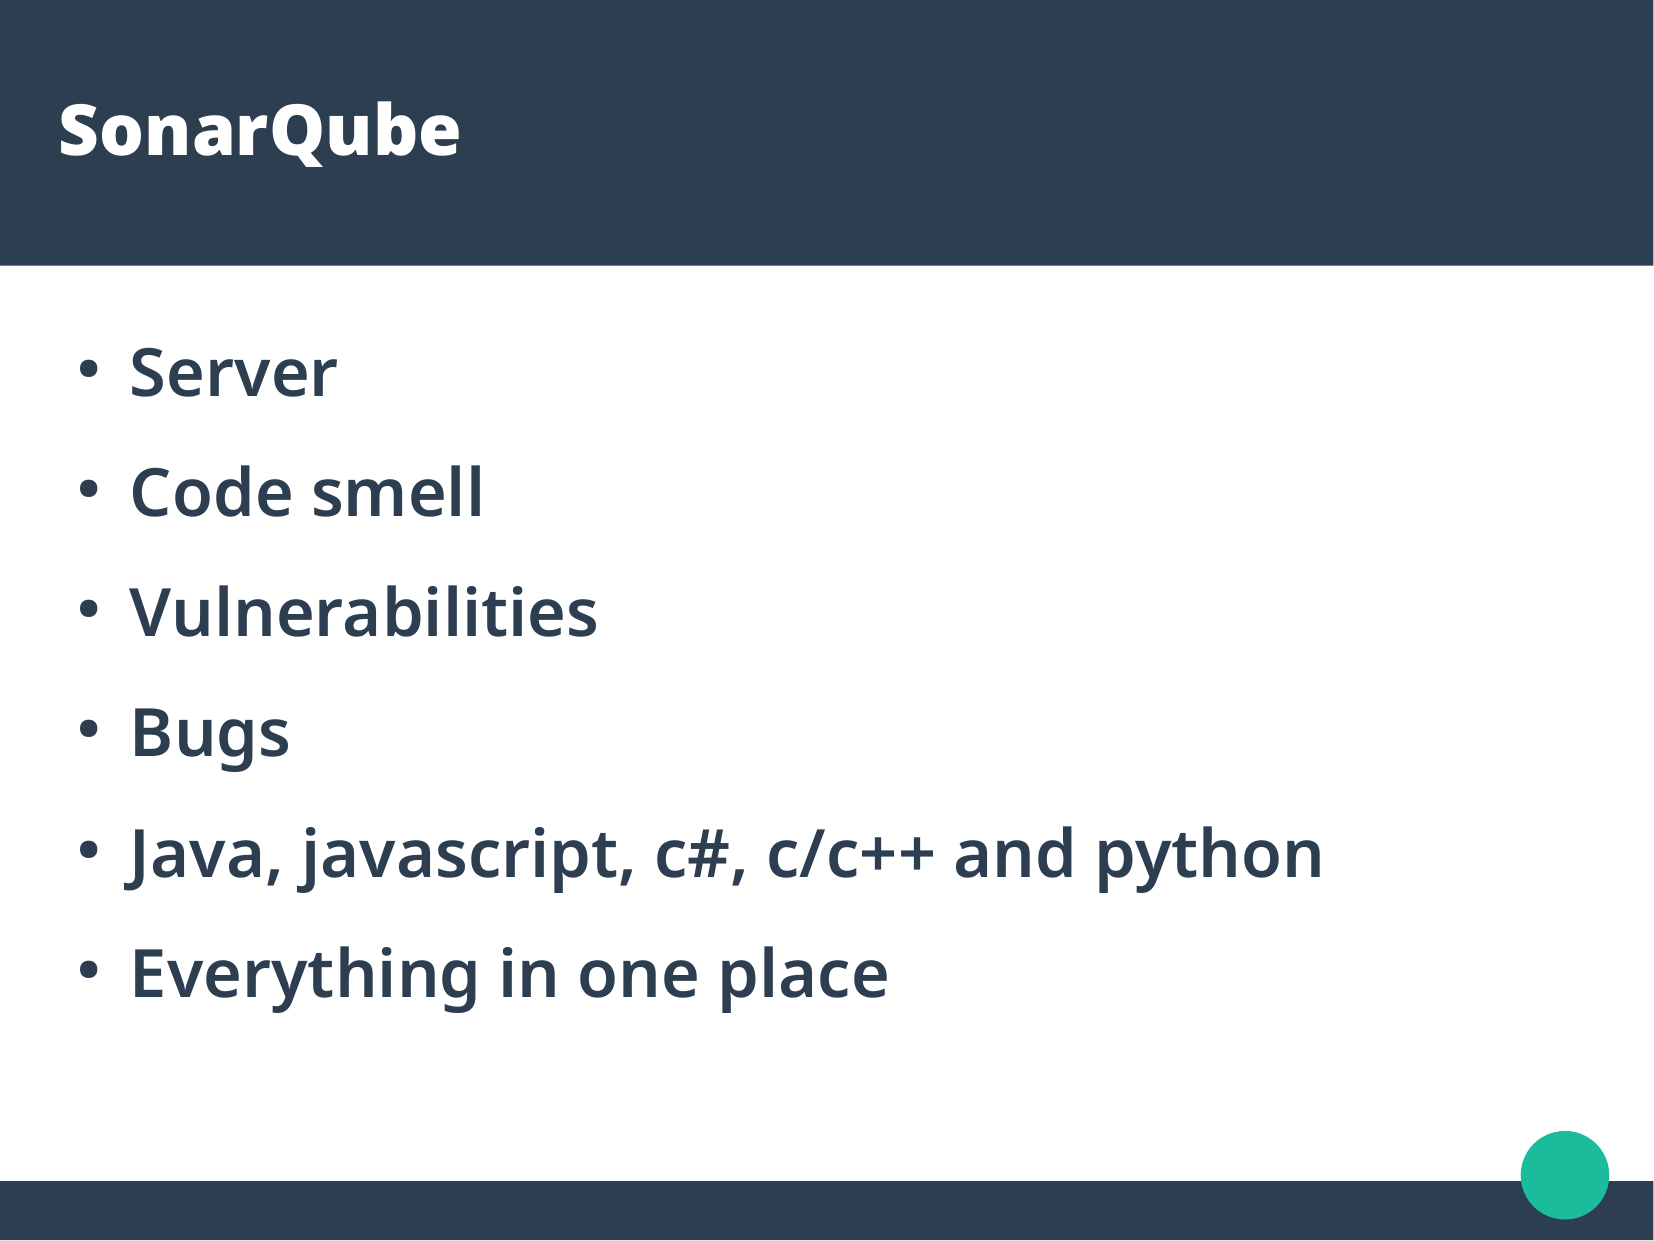

# SonarQube
Server
Code smell
Vulnerabilities
Bugs
Java, javascript, c#, c/c++ and python
Everything in one place